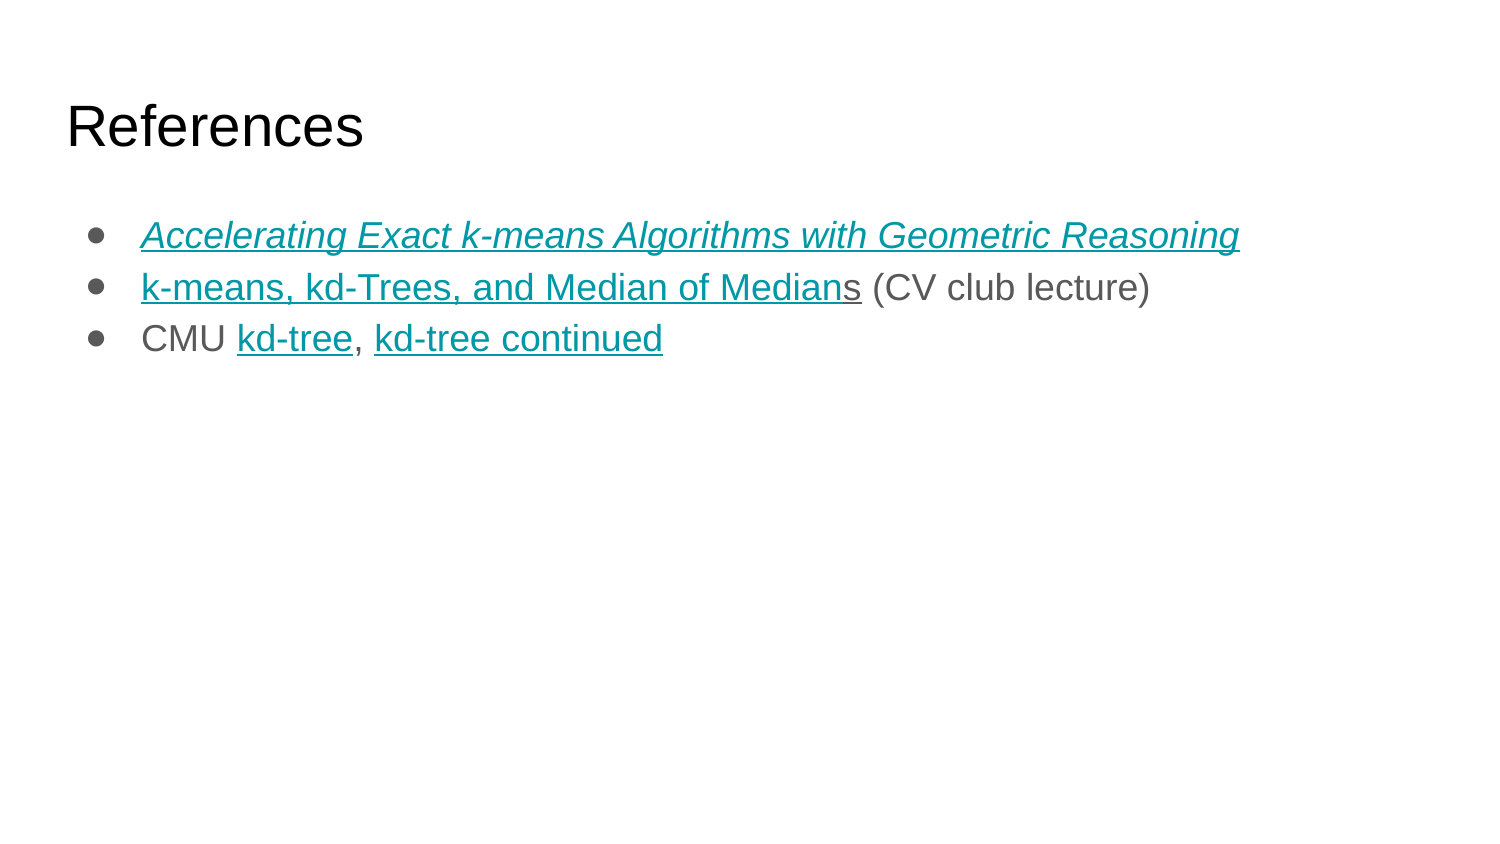

# References
Accelerating Exact k-means Algorithms with Geometric Reasoning
k-means, kd-Trees, and Median of Medians (CV club lecture)
CMU kd-tree, kd-tree continued